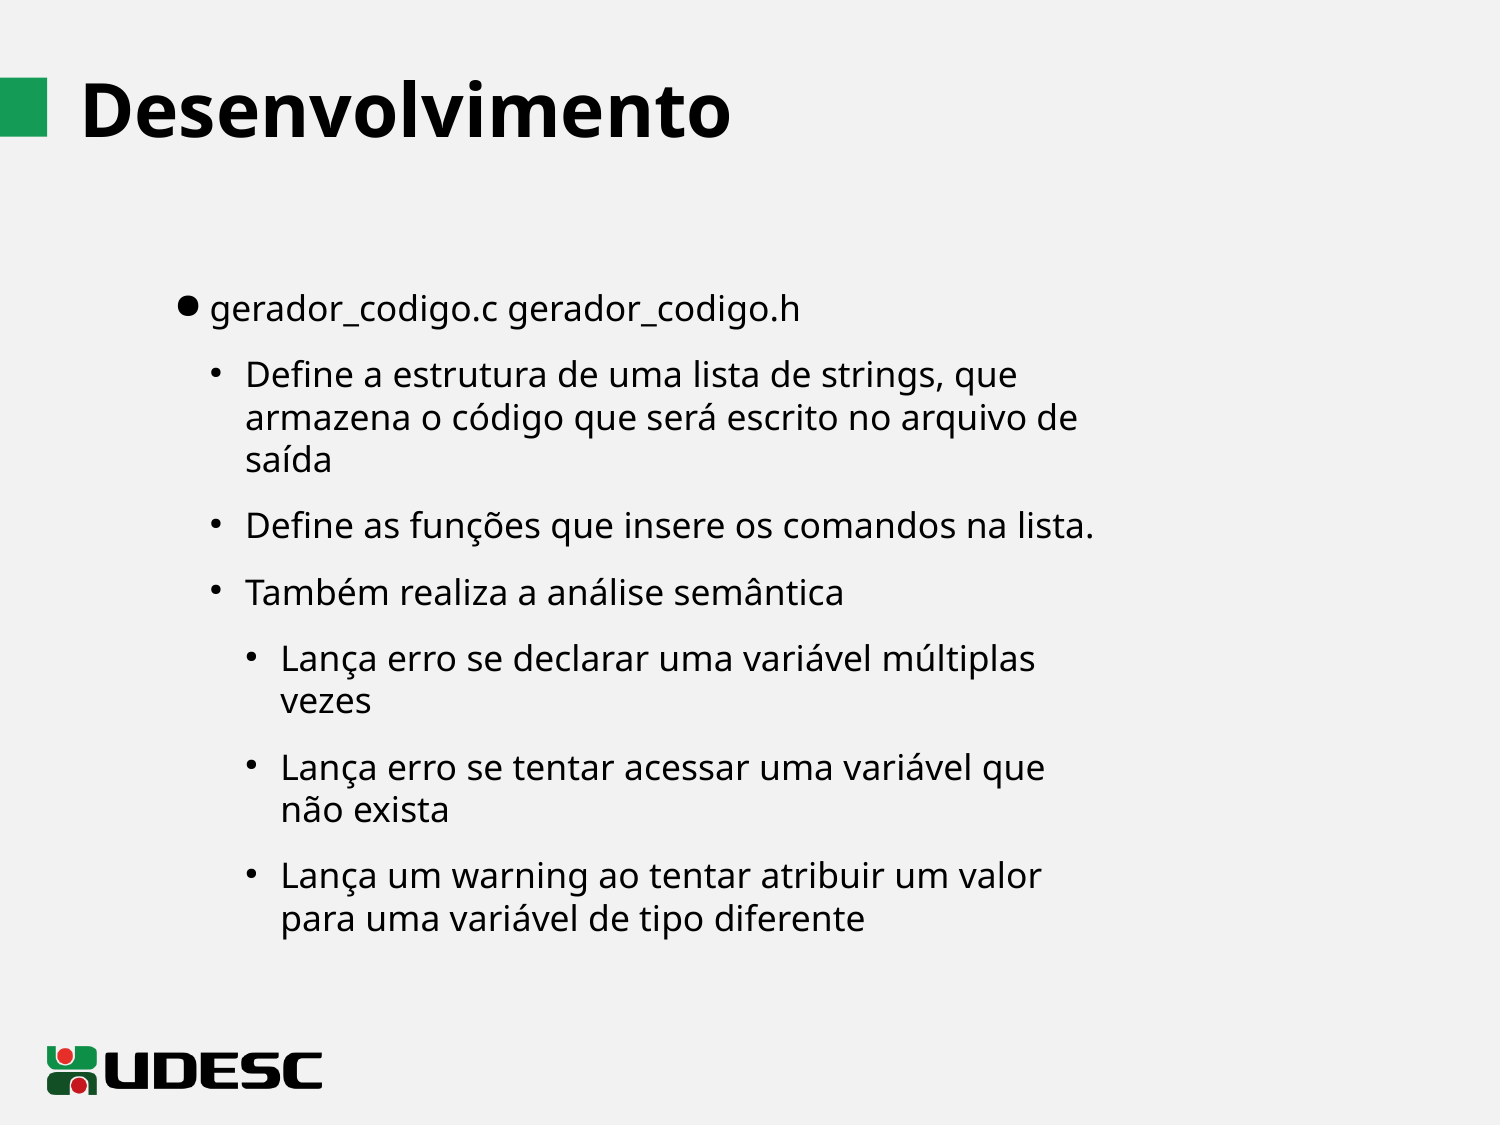

Desenvolvimento
gerador_codigo.c gerador_codigo.h
Define a estrutura de uma lista de strings, que armazena o código que será escrito no arquivo de saída
Define as funções que insere os comandos na lista.
Também realiza a análise semântica
Lança erro se declarar uma variável múltiplas vezes
Lança erro se tentar acessar uma variável que não exista
Lança um warning ao tentar atribuir um valor para uma variável de tipo diferente